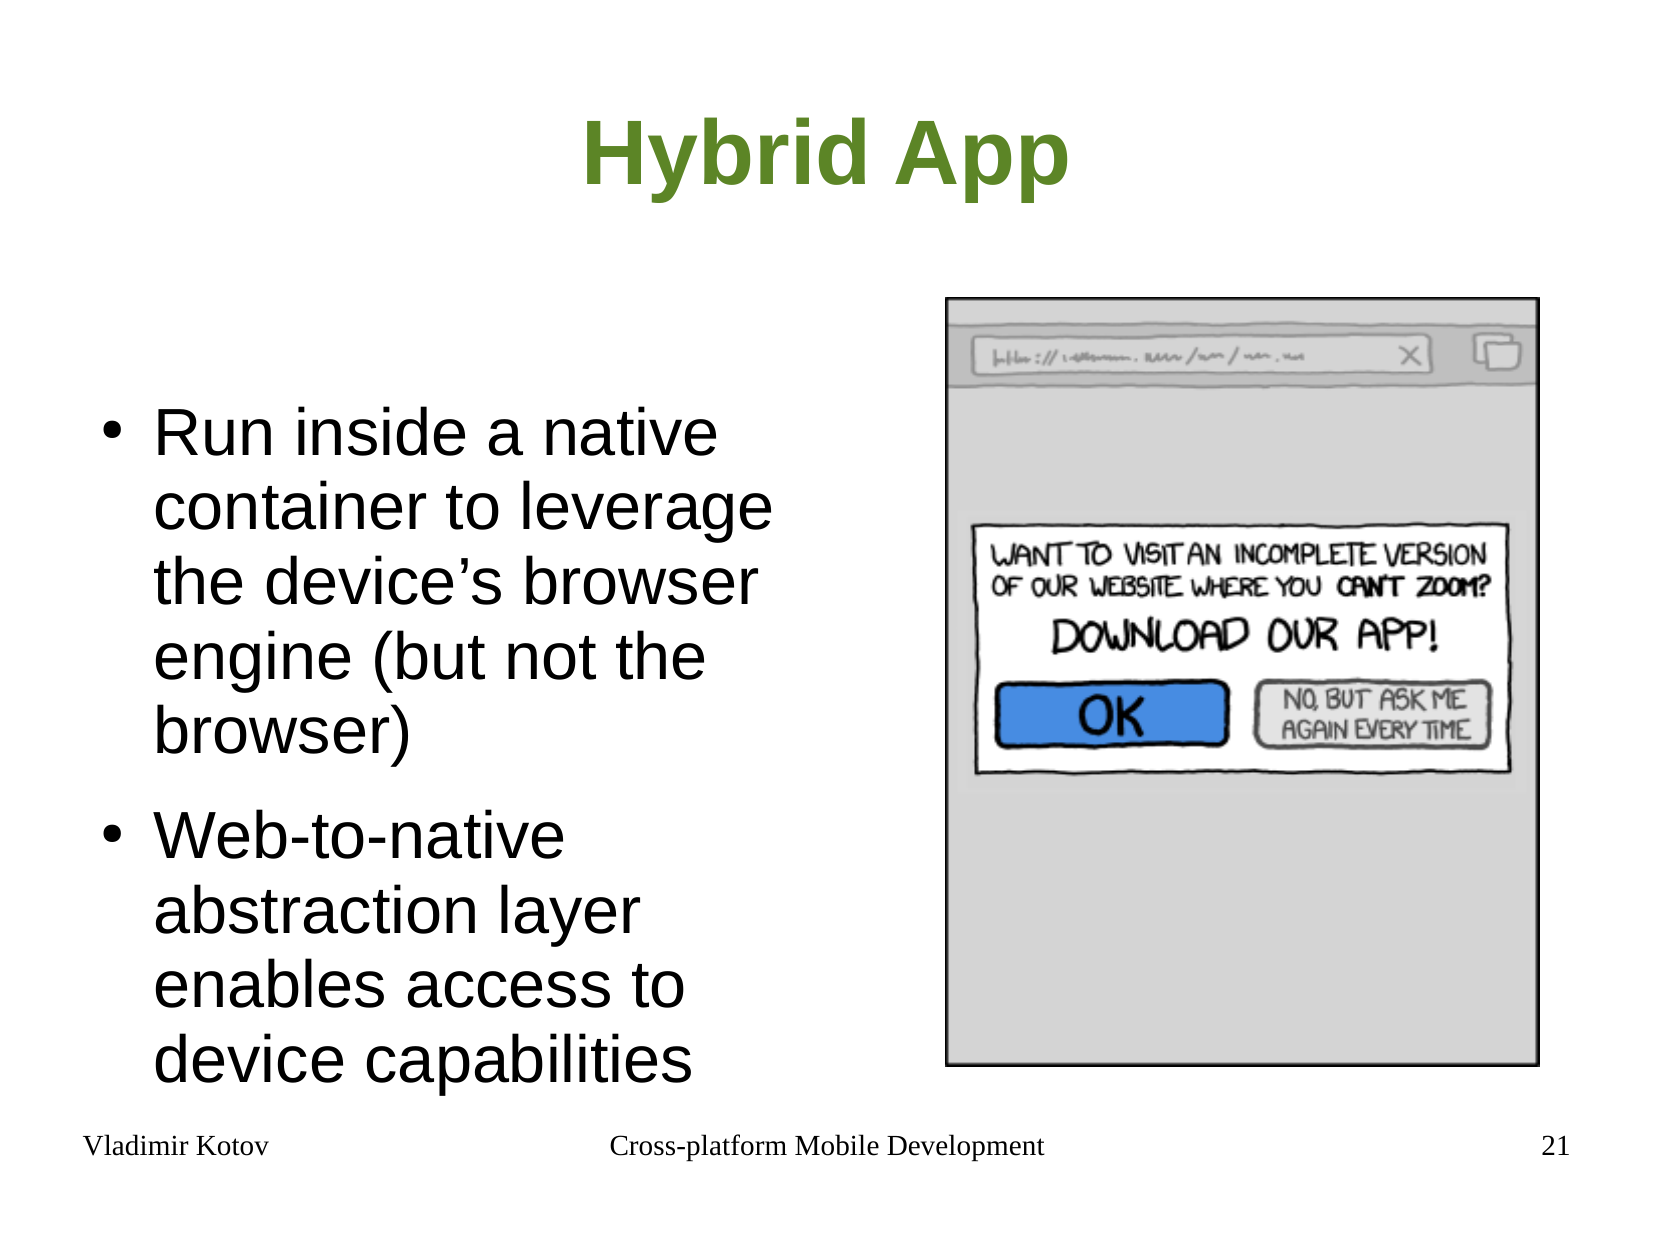

# Hybrid App
Run inside a native container to leverage the device’s browser engine (but not the browser)
Web-to-native abstraction layer enables access to device capabilities
Vladimir Kotov
Cross-platform Mobile Development
21